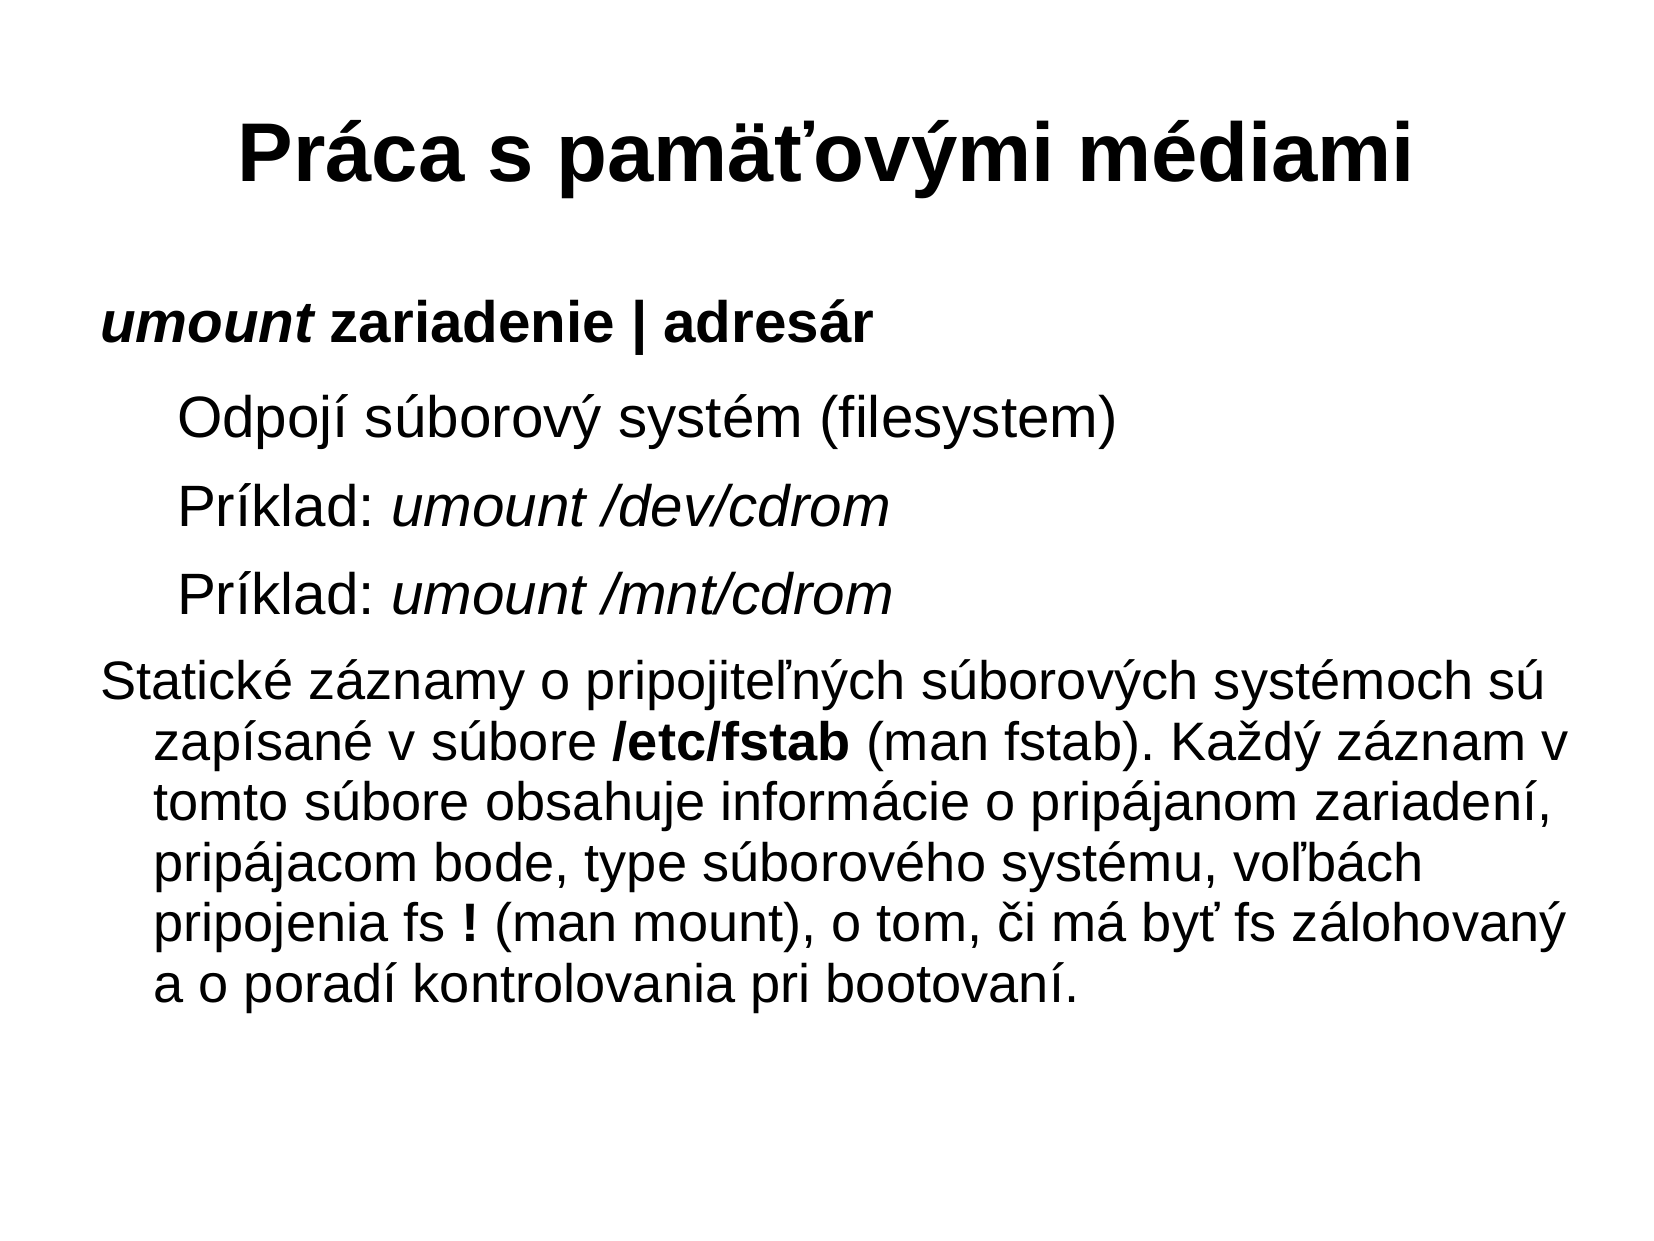

# Práca s pamäťovými médiami
umount zariadenie | adresár
Odpojí súborový systém (filesystem)
Príklad: umount /dev/cdrom
Príklad: umount /mnt/cdrom
Statické záznamy o pripojiteľných súborových systémoch sú zapísané v súbore /etc/fstab (man fstab). Každý záznam v tomto súbore obsahuje informácie o pripájanom zariadení, pripájacom bode, type súborového systému, voľbách pripojenia fs ! (man mount), o tom, či má byť fs zálohovaný a o poradí kontrolovania pri bootovaní.